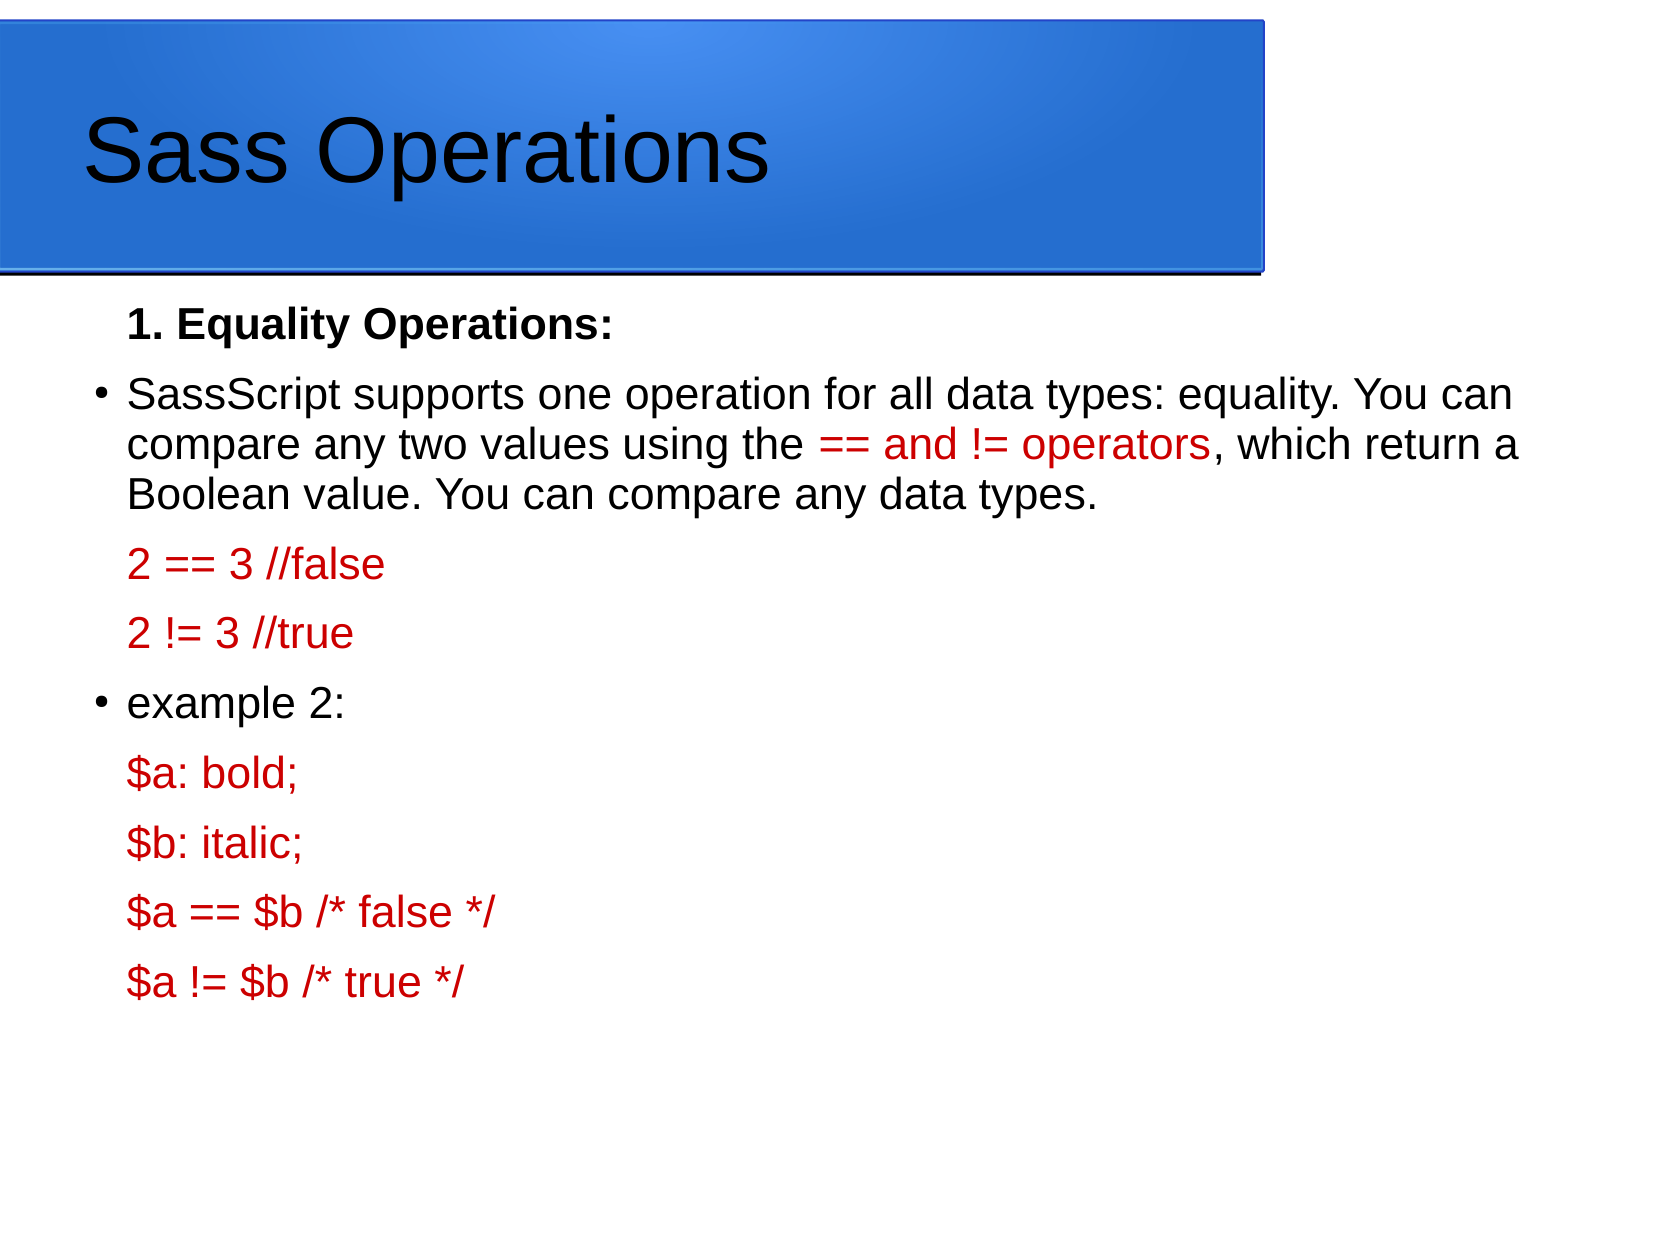

# Sass Operations
1. Equality Operations:
SassScript supports one operation for all data types: equality. You can compare any two values using the == and != operators, which return a Boolean value. You can compare any data types.
2 == 3 //false
2 != 3 //true
example 2:
$a: bold;
$b: italic;
$a == $b /* false */
$a != $b /* true */